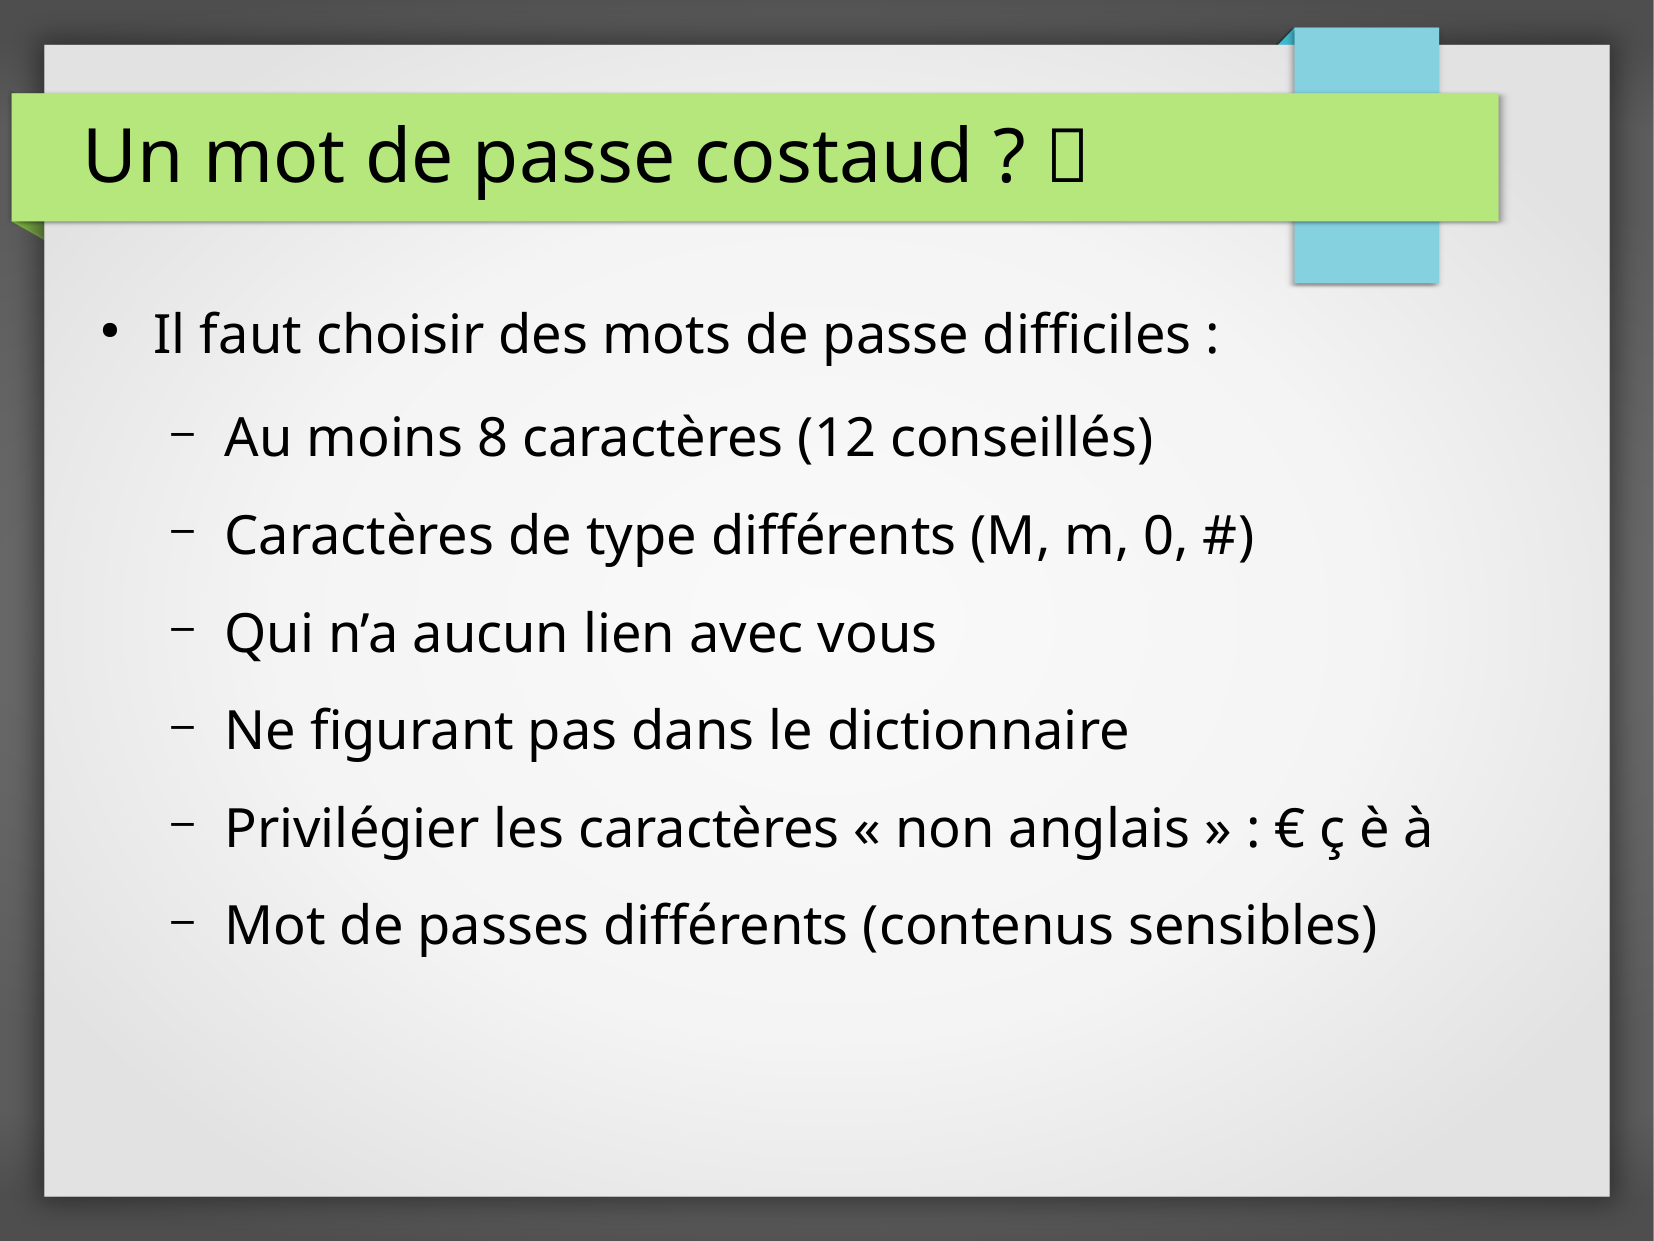

# Un mot de passe costaud ? 💪
Il faut choisir des mots de passe difficiles :
Au moins 8 caractères (12 conseillés)
Caractères de type différents (M, m, 0, #)
Qui n’a aucun lien avec vous
Ne figurant pas dans le dictionnaire
Privilégier les caractères « non anglais » : € ç è à
Mot de passes différents (contenus sensibles)